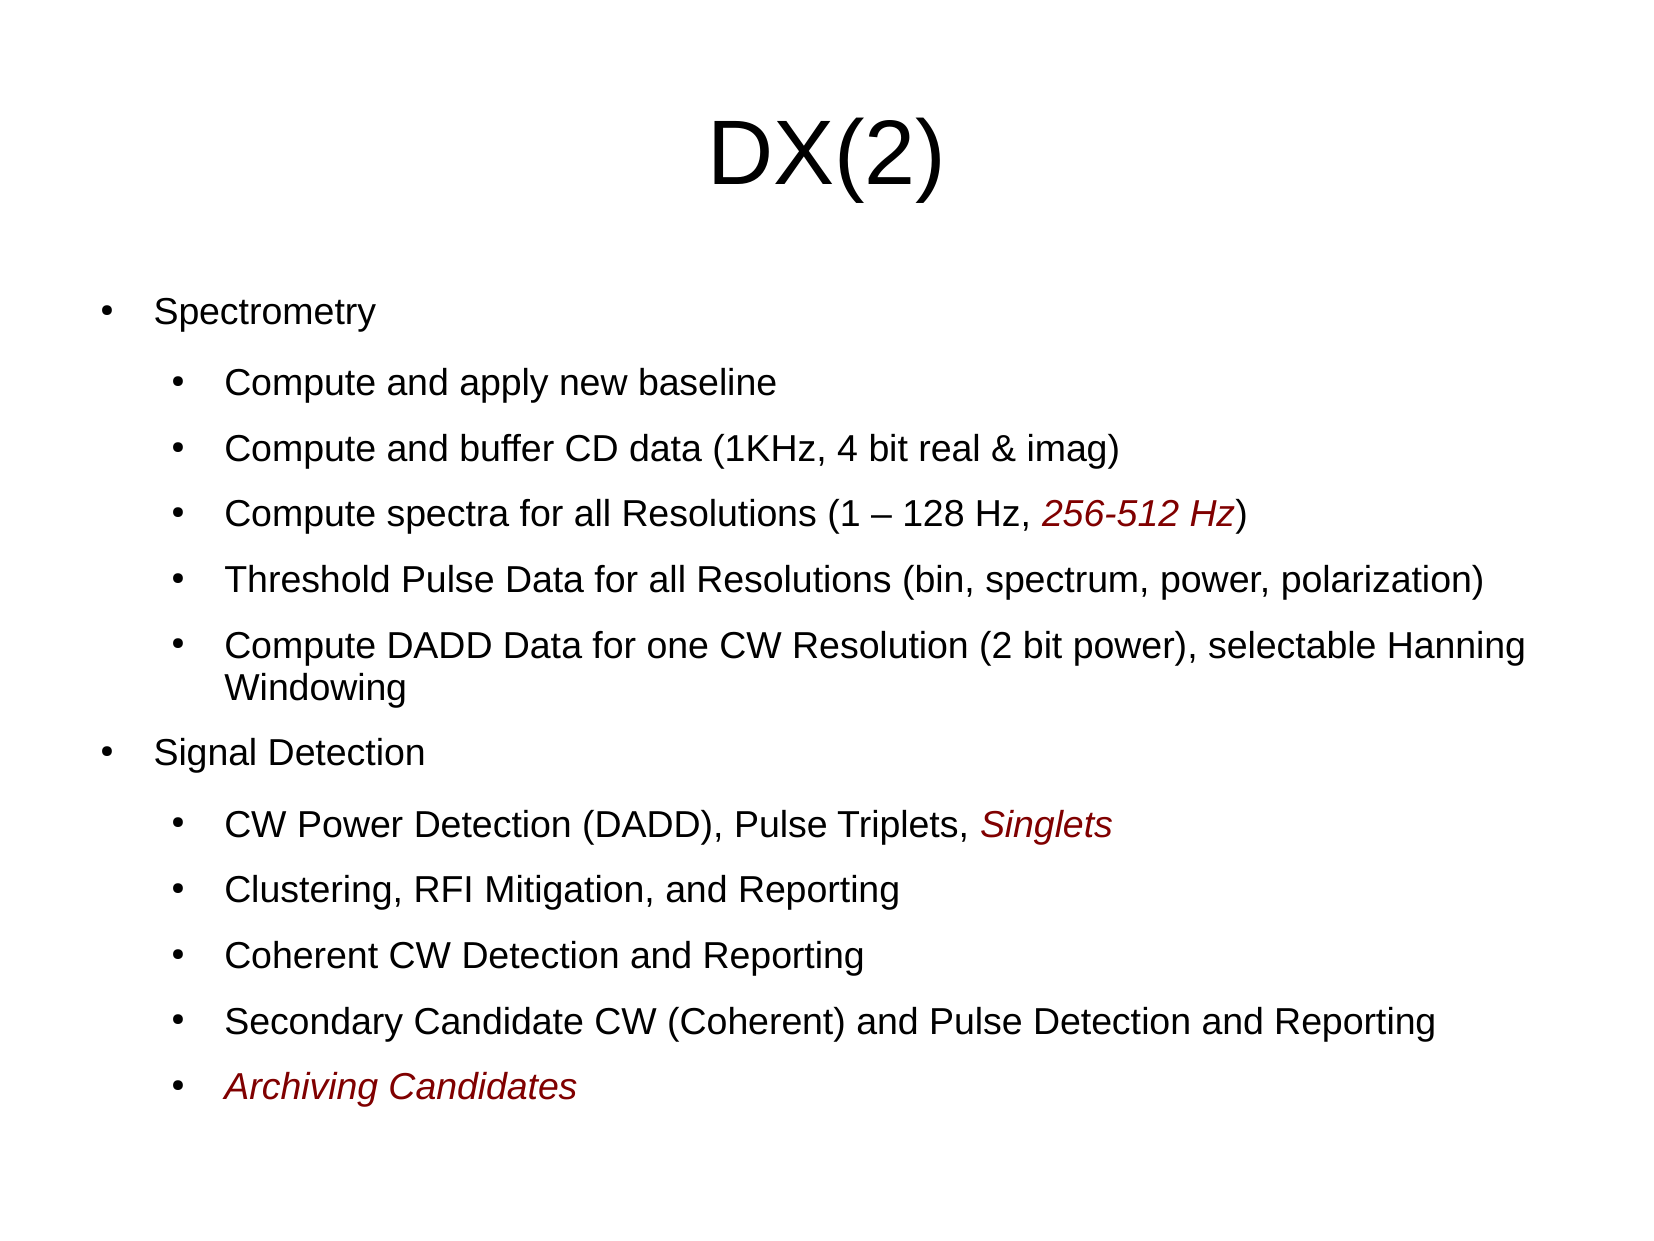

# DX(2)
Spectrometry
Compute and apply new baseline
Compute and buffer CD data (1KHz, 4 bit real & imag)
Compute spectra for all Resolutions (1 – 128 Hz, 256-512 Hz)
Threshold Pulse Data for all Resolutions (bin, spectrum, power, polarization)
Compute DADD Data for one CW Resolution (2 bit power), selectable Hanning Windowing
Signal Detection
CW Power Detection (DADD), Pulse Triplets, Singlets
Clustering, RFI Mitigation, and Reporting
Coherent CW Detection and Reporting
Secondary Candidate CW (Coherent) and Pulse Detection and Reporting
Archiving Candidates